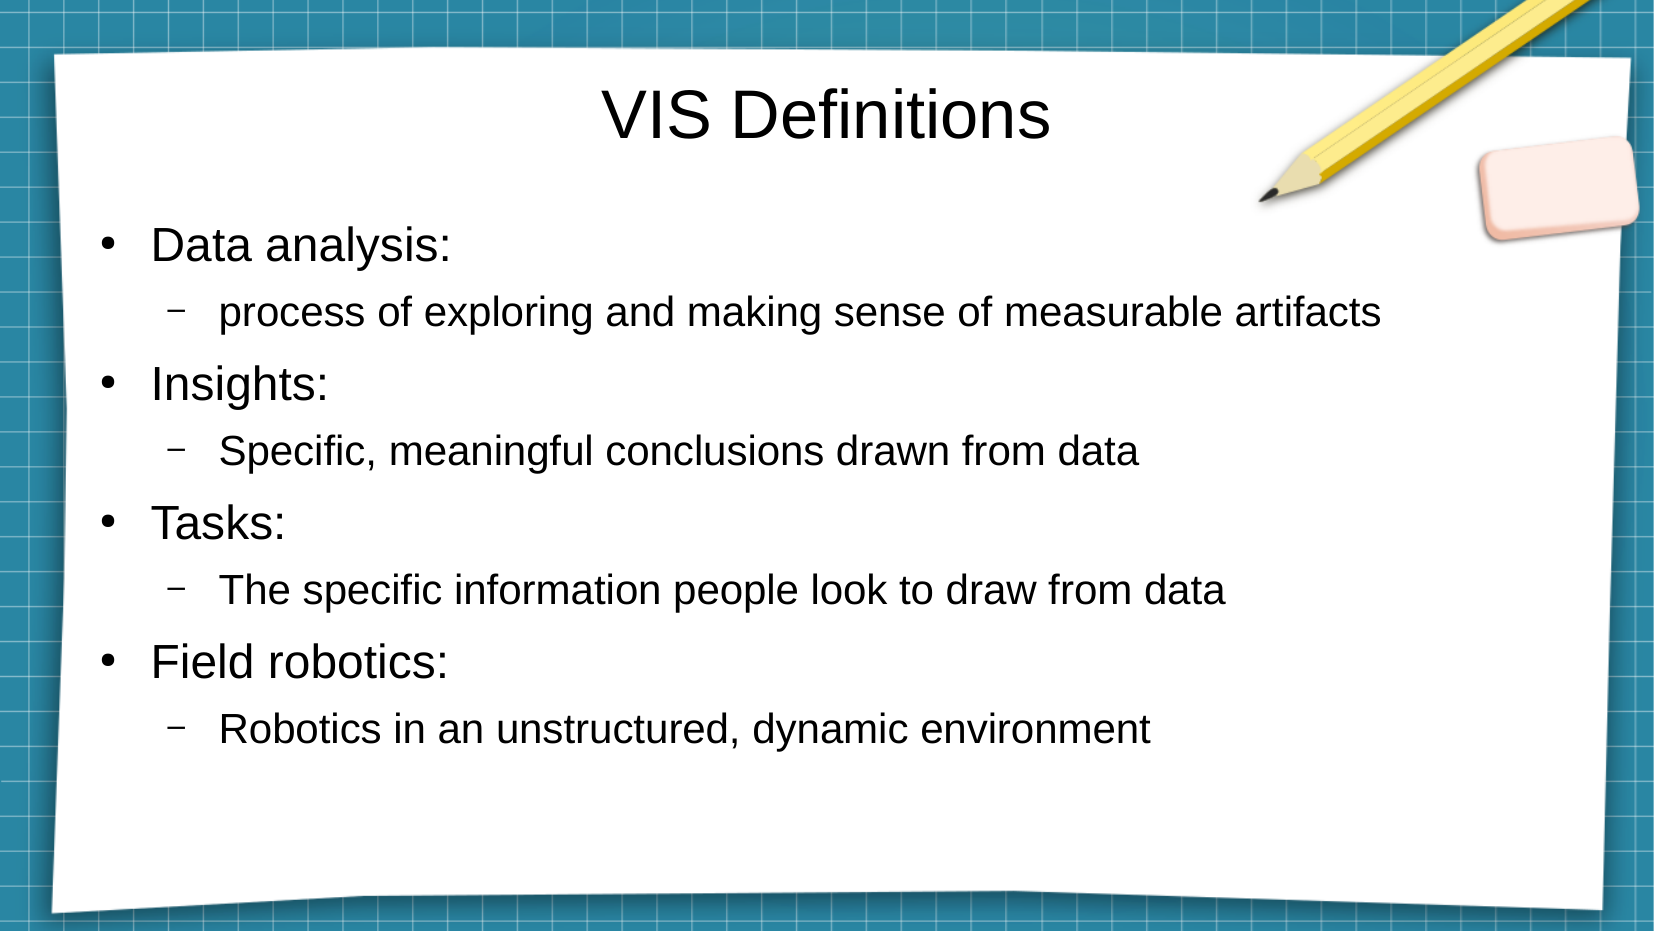

# VIS Definitions
Data analysis:
process of exploring and making sense of measurable artifacts
Insights:
Specific, meaningful conclusions drawn from data
Tasks:
The specific information people look to draw from data
Field robotics:
Robotics in an unstructured, dynamic environment